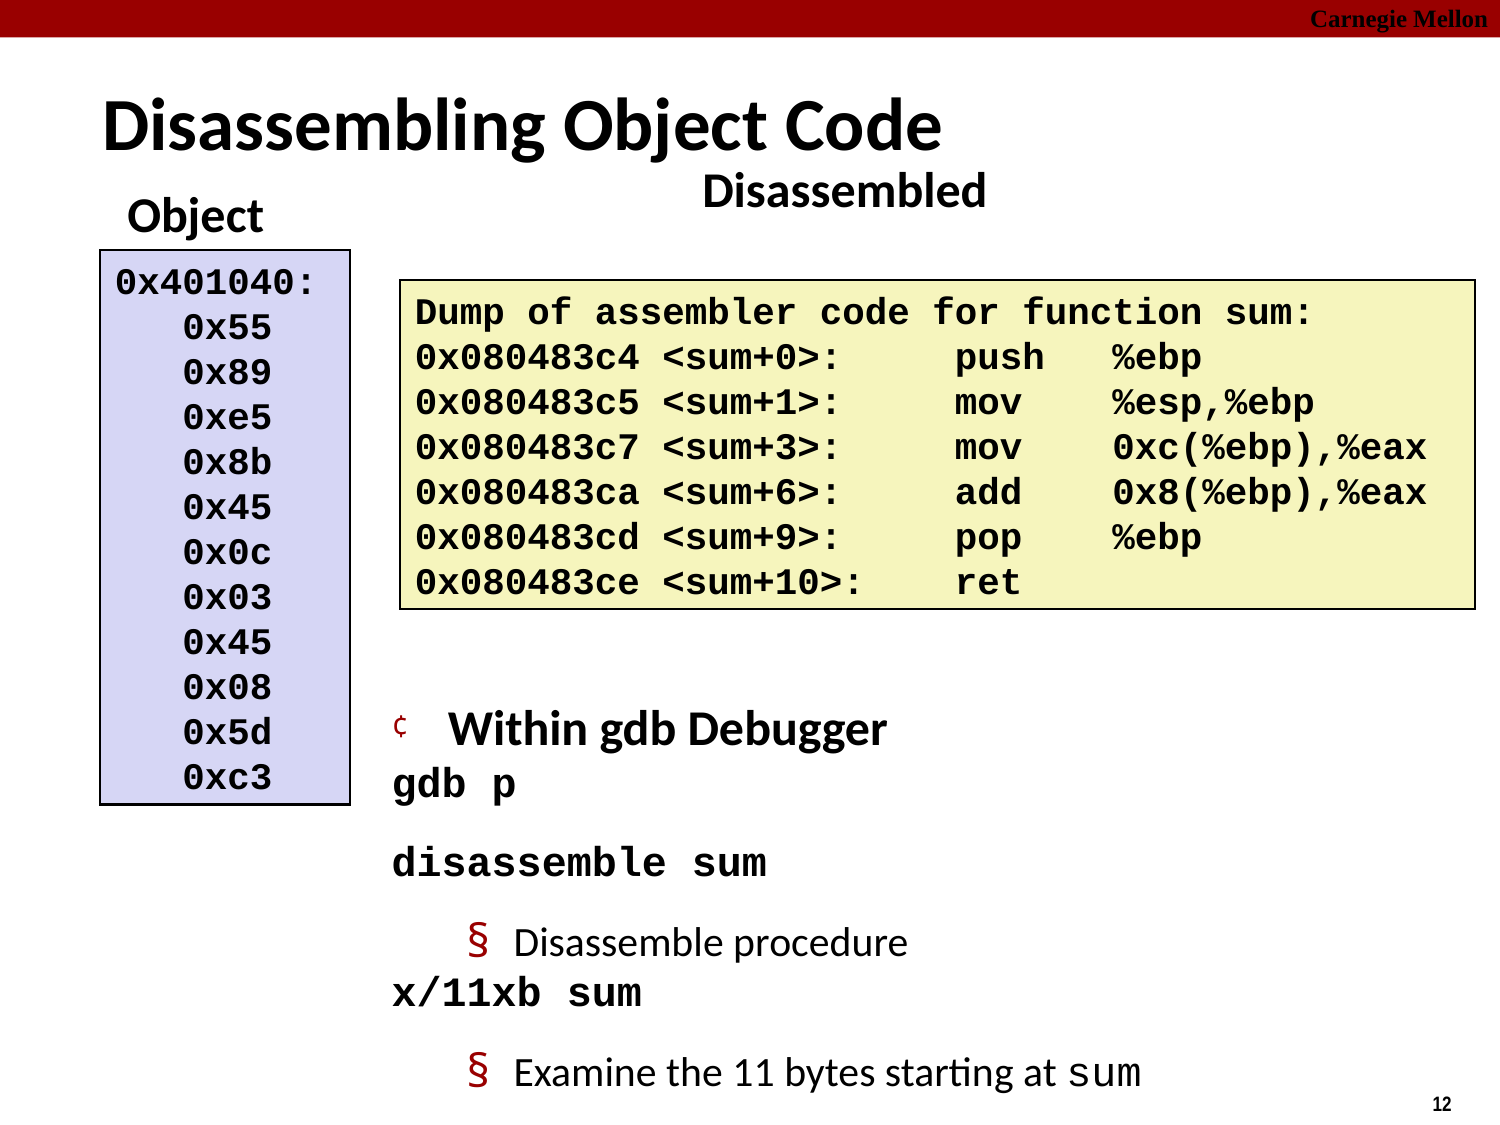

# Disassembling Object Code
Disassembled
Object
0x401040:
 0x55
 0x89
 0xe5
 0x8b
 0x45
 0x0c
 0x03
 0x45
 0x08
 0x5d
 0xc3
Dump of assembler code for function sum:
0x080483c4 <sum+0>: push %ebp
0x080483c5 <sum+1>: mov %esp,%ebp
0x080483c7 <sum+3>: mov 0xc(%ebp),%eax
0x080483ca <sum+6>: add 0x8(%ebp),%eax
0x080483cd <sum+9>: pop %ebp
0x080483ce <sum+10>: ret
Within gdb Debugger
gdb p
disassemble sum
Disassemble procedure
x/11xb sum
Examine the 11 bytes starting at sum